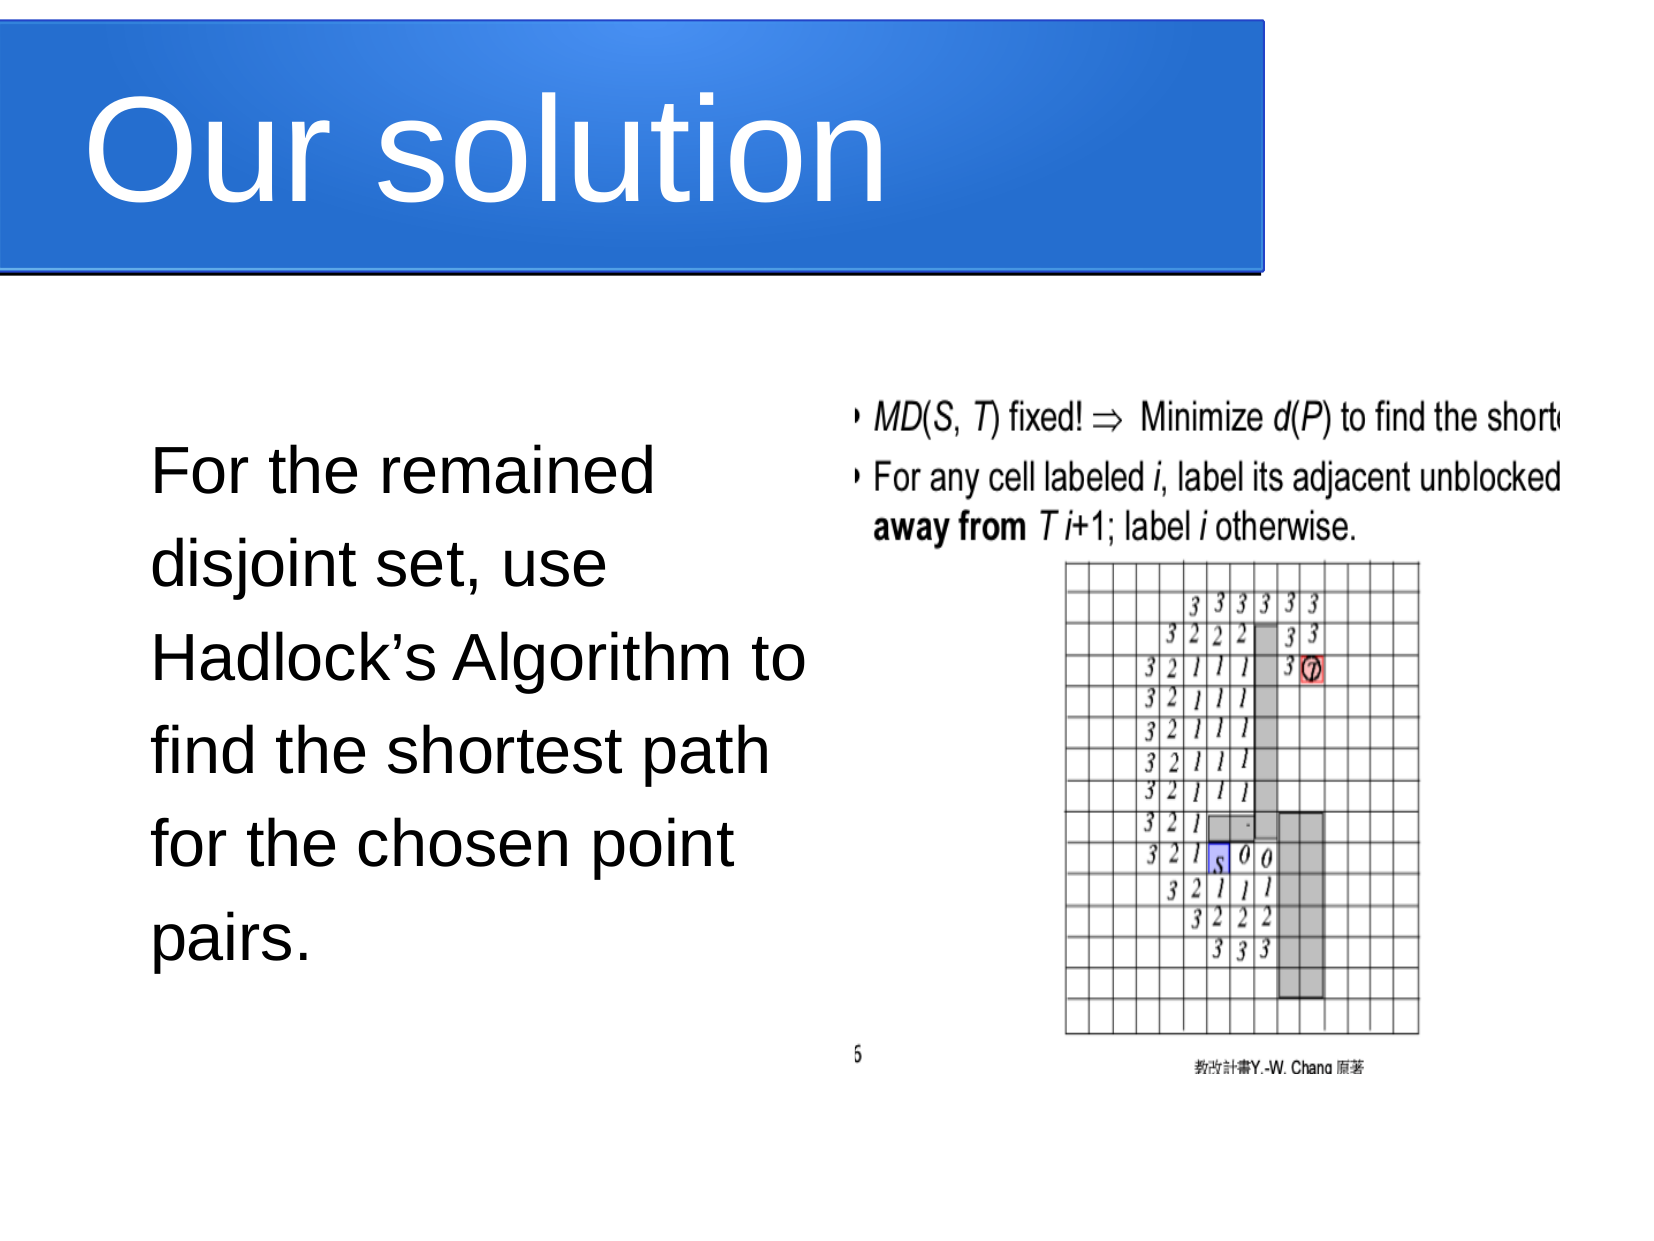

# Our solution
For the remained disjoint set, use Hadlock’s Algorithm to find the shortest path for the chosen point pairs.